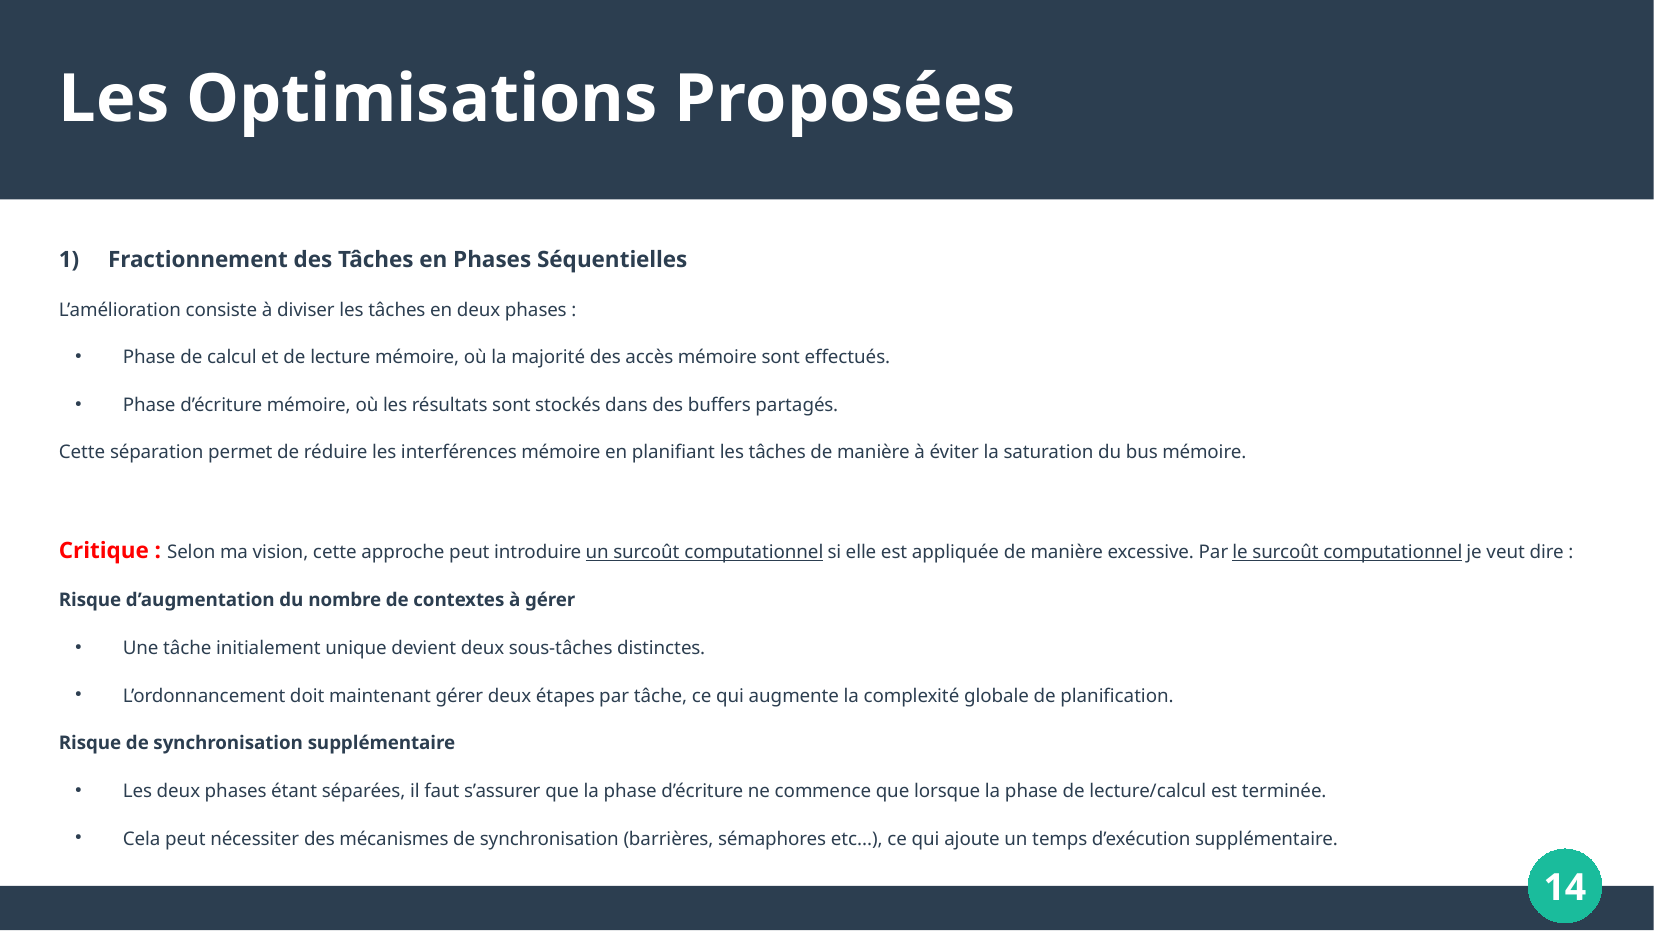

# Les Optimisations Proposées
1) Fractionnement des Tâches en Phases Séquentielles
L’amélioration consiste à diviser les tâches en deux phases :
Phase de calcul et de lecture mémoire, où la majorité des accès mémoire sont effectués.
Phase d’écriture mémoire, où les résultats sont stockés dans des buffers partagés.
Cette séparation permet de réduire les interférences mémoire en planifiant les tâches de manière à éviter la saturation du bus mémoire.
Critique : Selon ma vision, cette approche peut introduire un surcoût computationnel si elle est appliquée de manière excessive. Par le surcoût computationnel je veut dire :
Risque d’augmentation du nombre de contextes à gérer
Une tâche initialement unique devient deux sous-tâches distinctes.
L’ordonnancement doit maintenant gérer deux étapes par tâche, ce qui augmente la complexité globale de planification.
Risque de synchronisation supplémentaire
Les deux phases étant séparées, il faut s’assurer que la phase d’écriture ne commence que lorsque la phase de lecture/calcul est terminée.
Cela peut nécessiter des mécanismes de synchronisation (barrières, sémaphores etc...), ce qui ajoute un temps d’exécution supplémentaire.
14